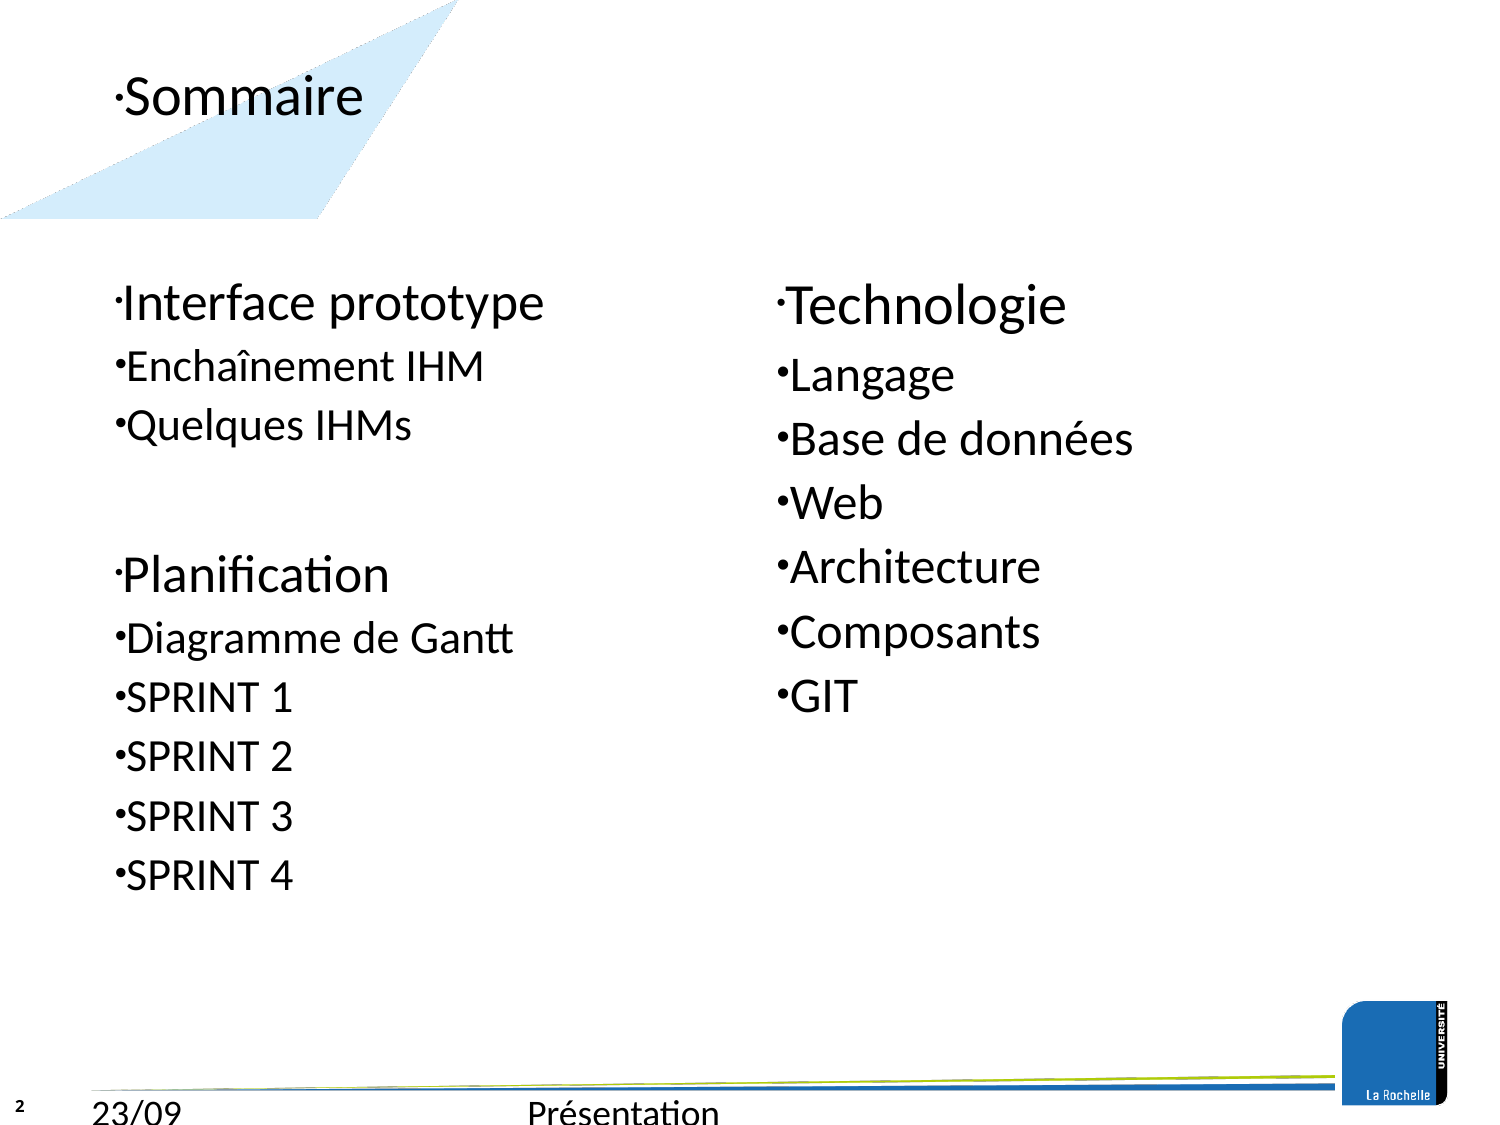

# Sommaire
Interface prototype
Enchaînement IHM
Quelques IHMs
Planification
Diagramme de Gantt
SPRINT 1
SPRINT 2
SPRINT 3
SPRINT 4
Technologie
Langage
Base de données
Web
Architecture
Composants
GIT
Présentation